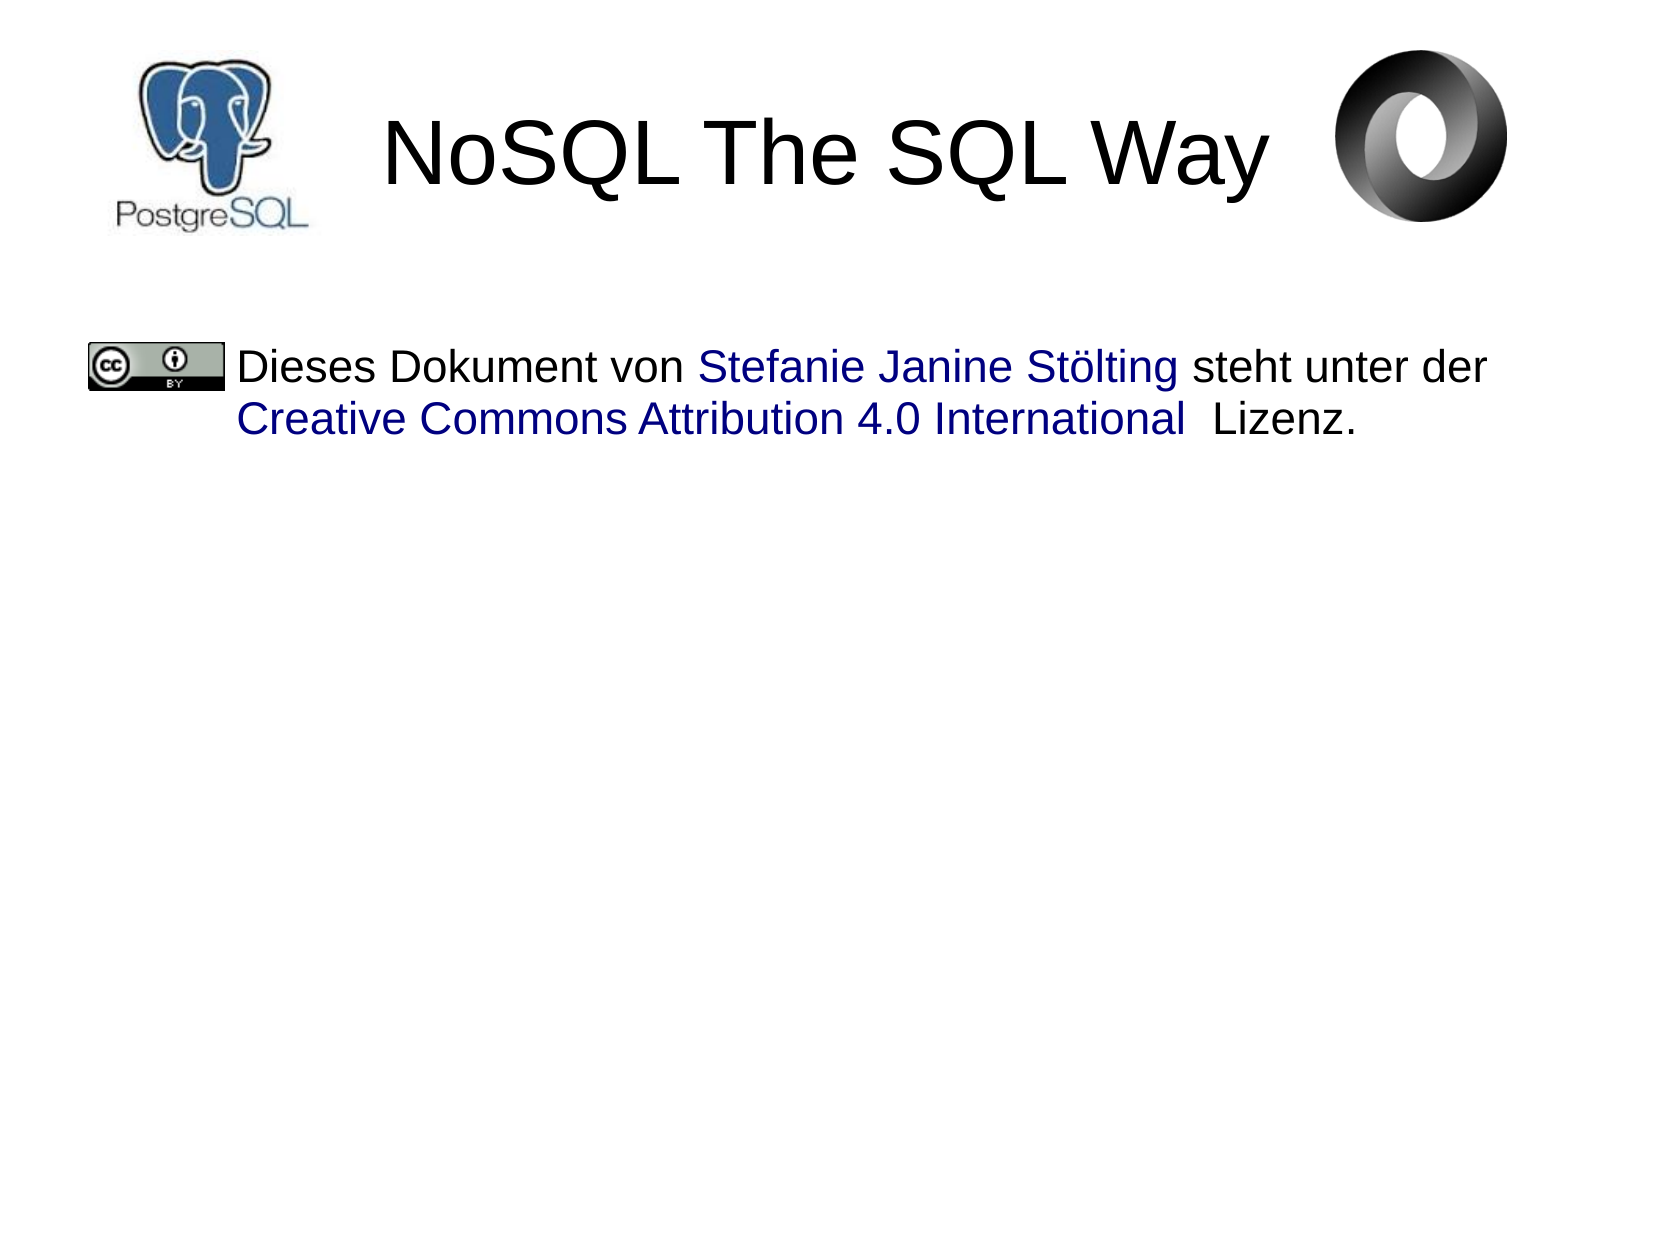

# NoSQL The SQL Way
Dieses Dokument von Stefanie Janine Stölting steht unter derCreative Commons Attribution 4.0 International Lizenz.